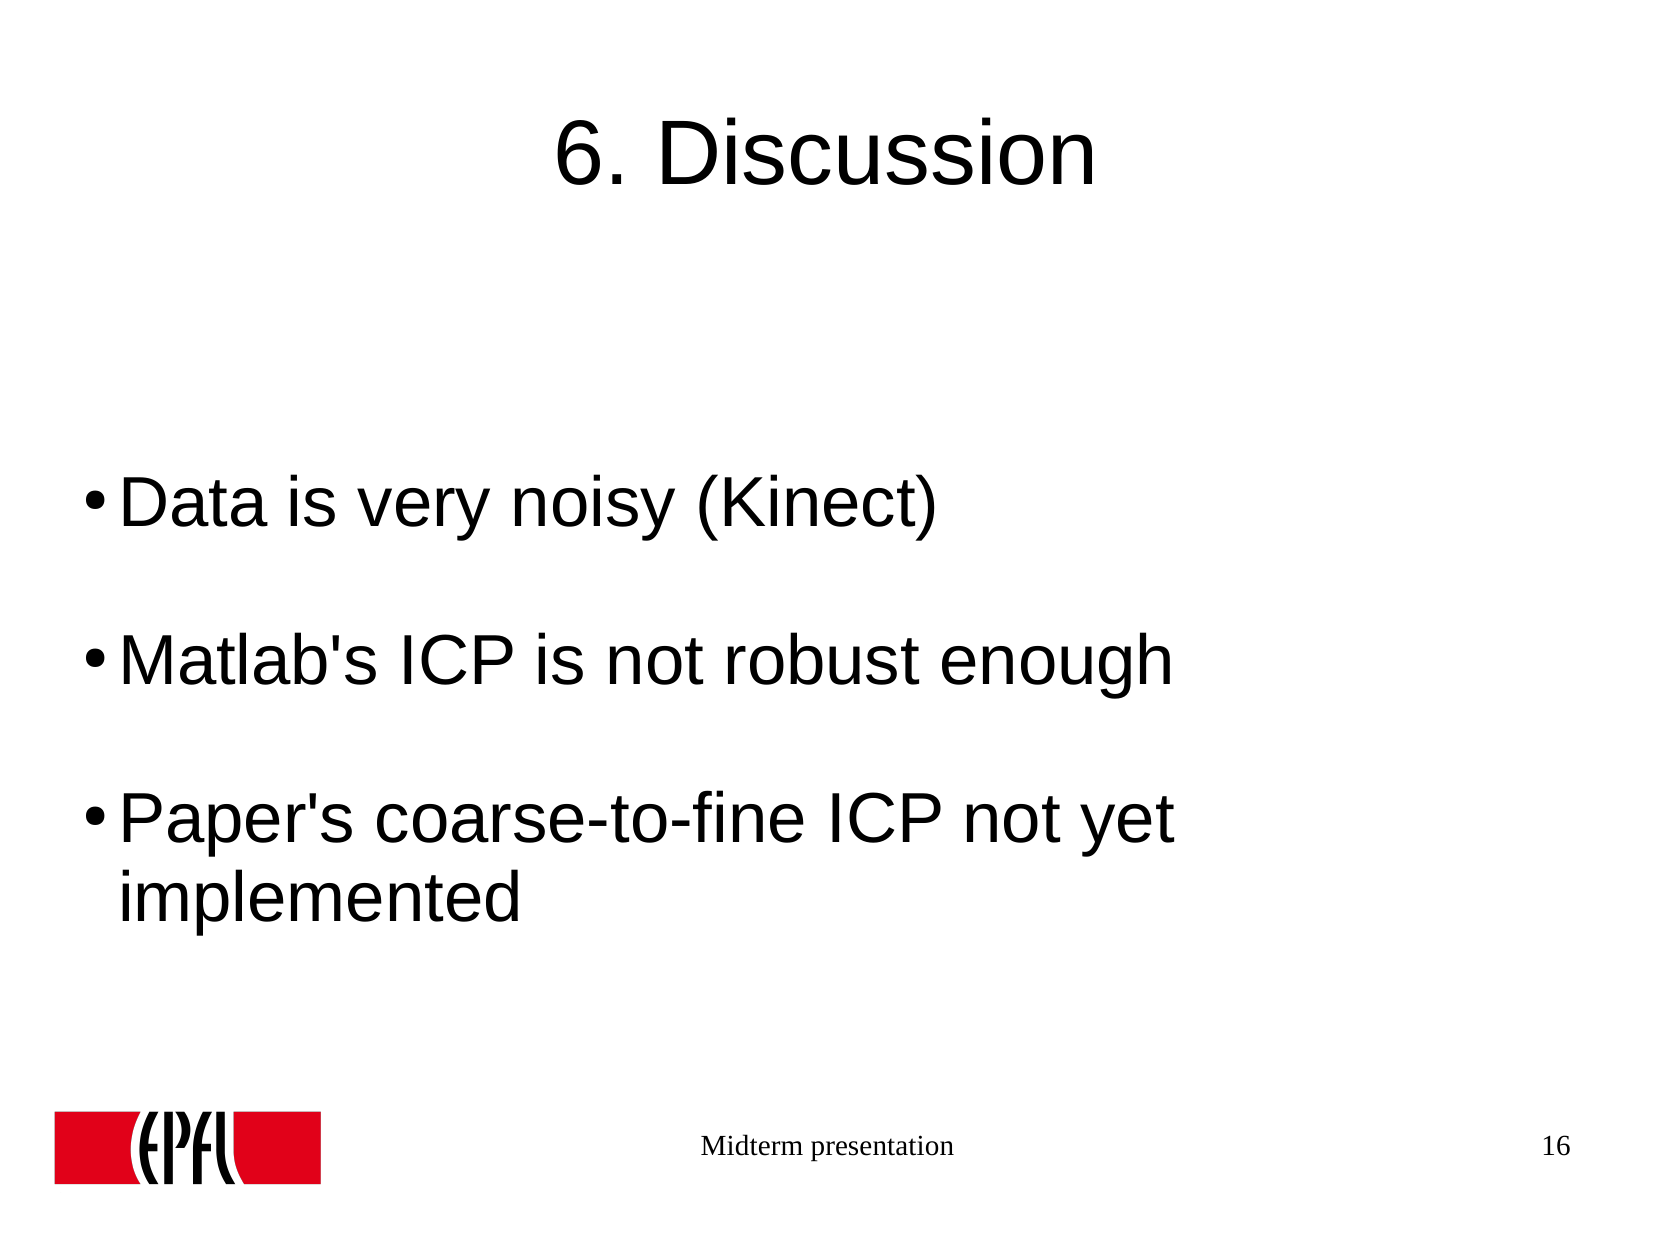

# 6. Discussion
Data is very noisy (Kinect)
Matlab's ICP is not robust enough
Paper's coarse-to-fine ICP not yet implemented
Midterm presentation
16